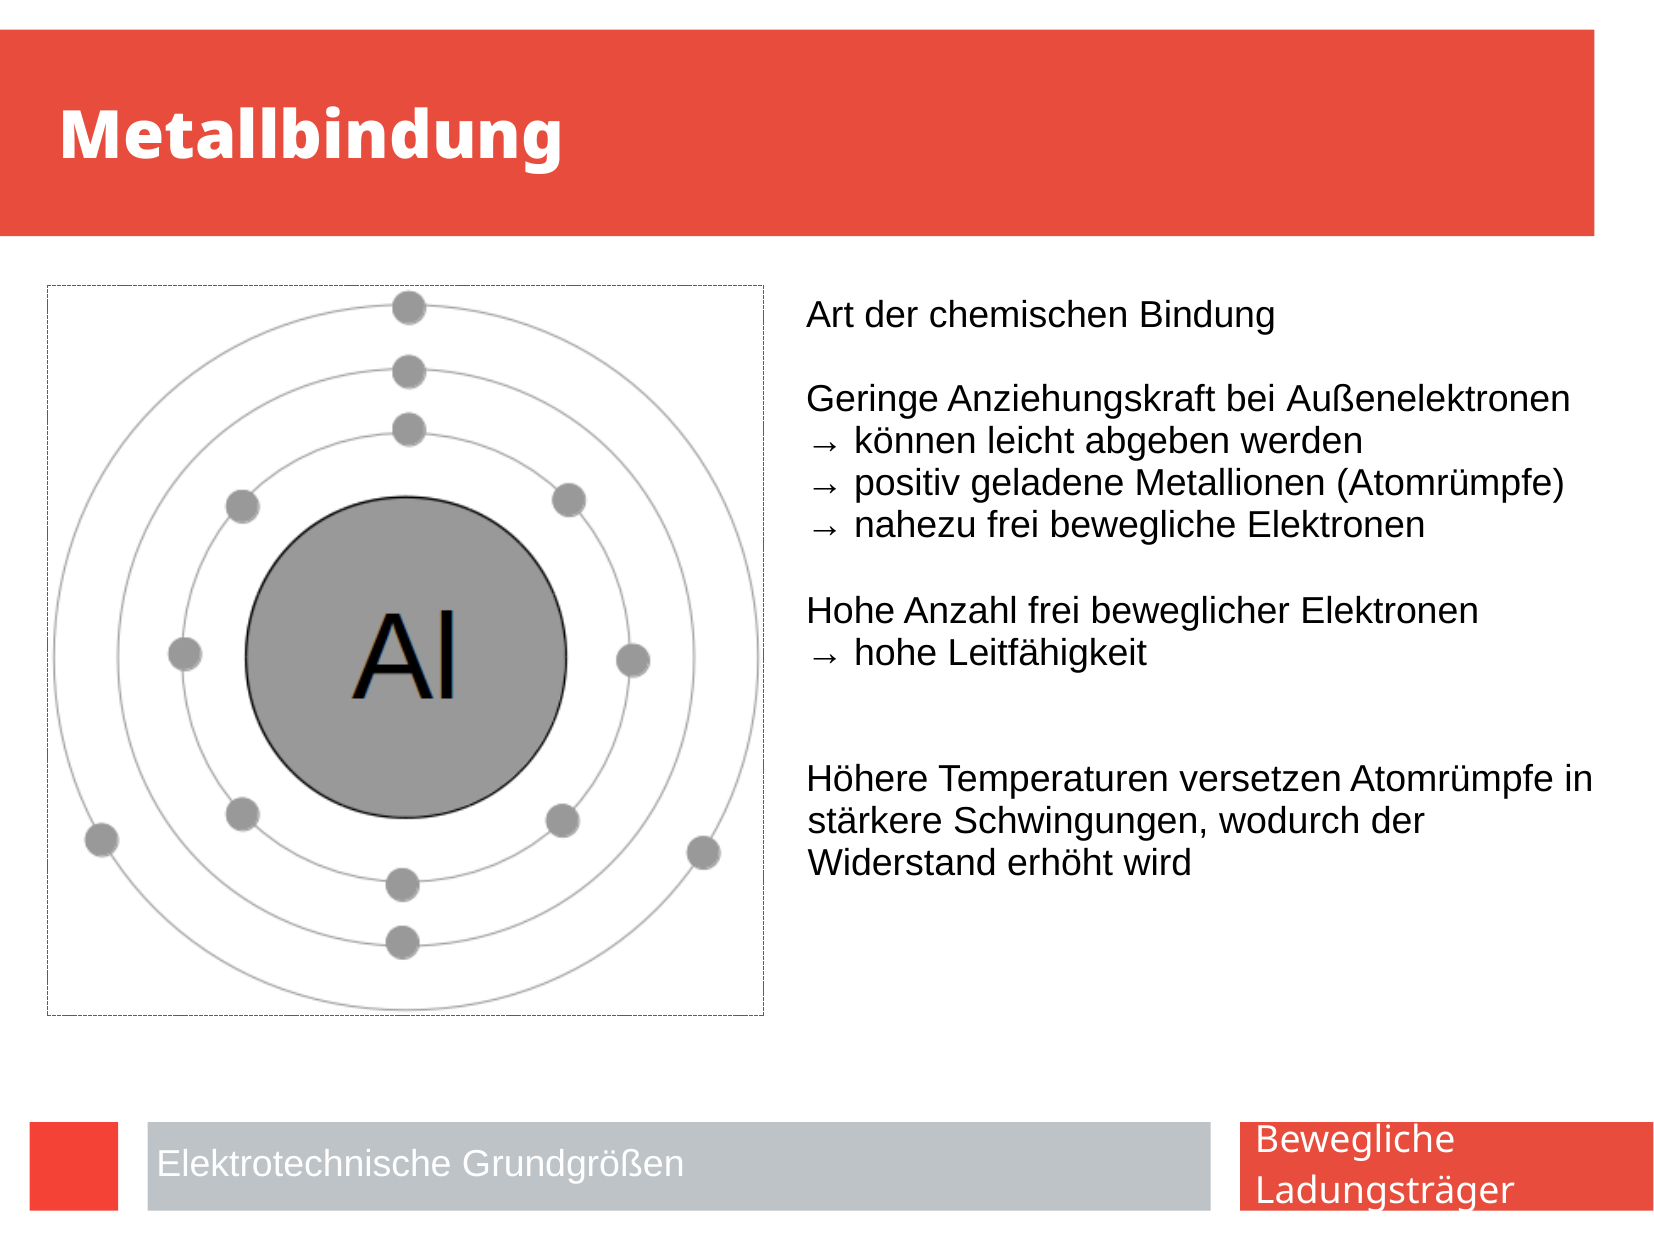

# Metallbindung
Art der chemischen Bindung
Geringe Anziehungskraft bei Außenelektronen
→ können leicht abgeben werden
→ positiv geladene Metallionen (Atomrümpfe)
→ nahezu frei bewegliche Elektronen
Hohe Anzahl frei beweglicher Elektronen
→ hohe Leitfähigkeit
Höhere Temperaturen versetzen Atomrümpfe in stärkere Schwingungen, wodurch der Widerstand erhöht wird
Bewegliche Ladungsträger
Elektrotechnische Grundgrößen